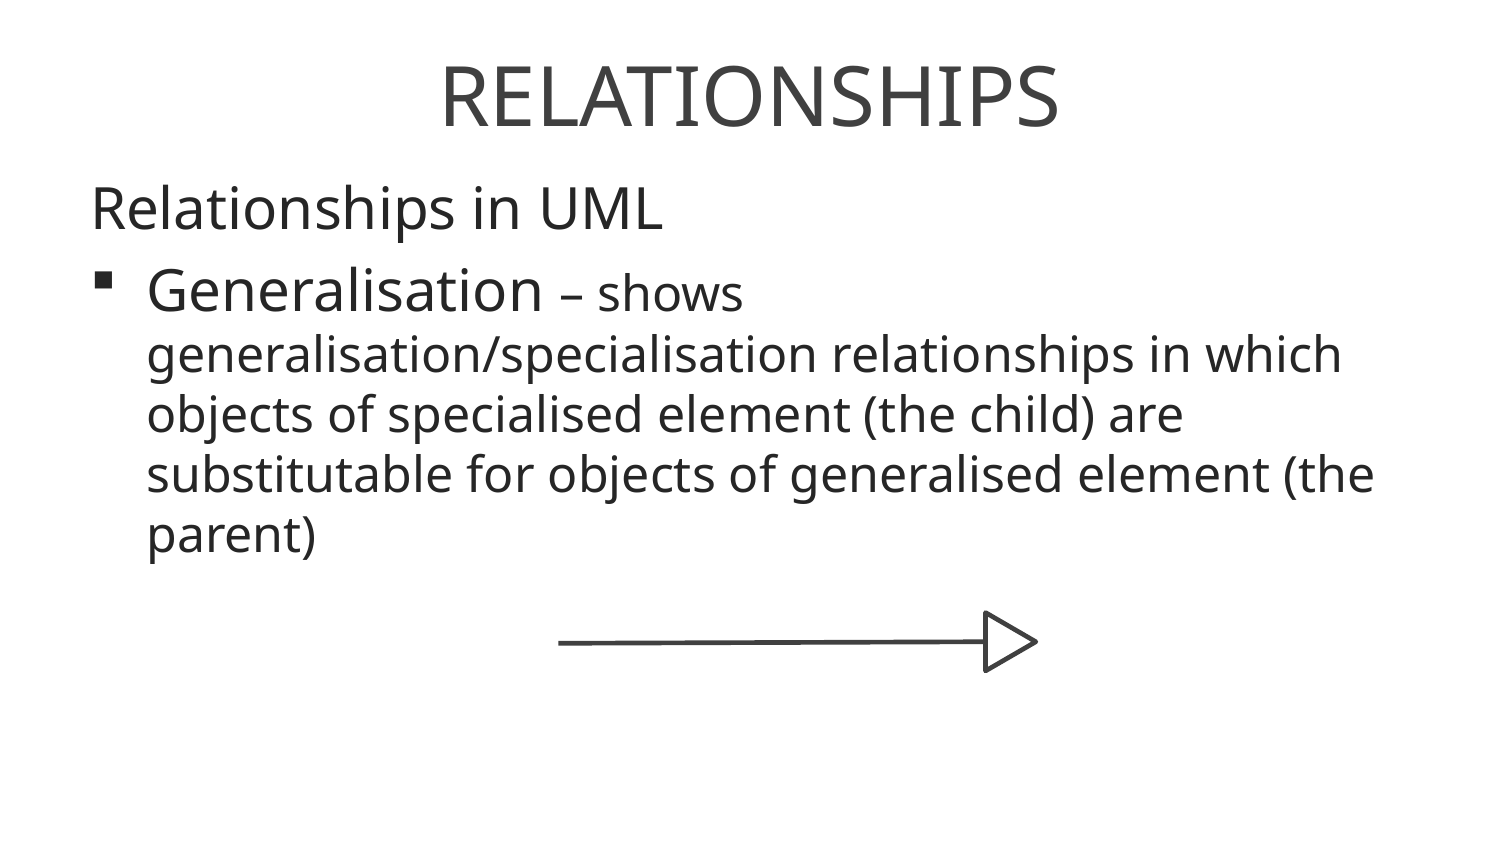

# Relationships
Relationships in UML
Generalisation – shows generalisation/specialisation relationships in which objects of specialised element (the child) are substitutable for objects of generalised element (the parent)